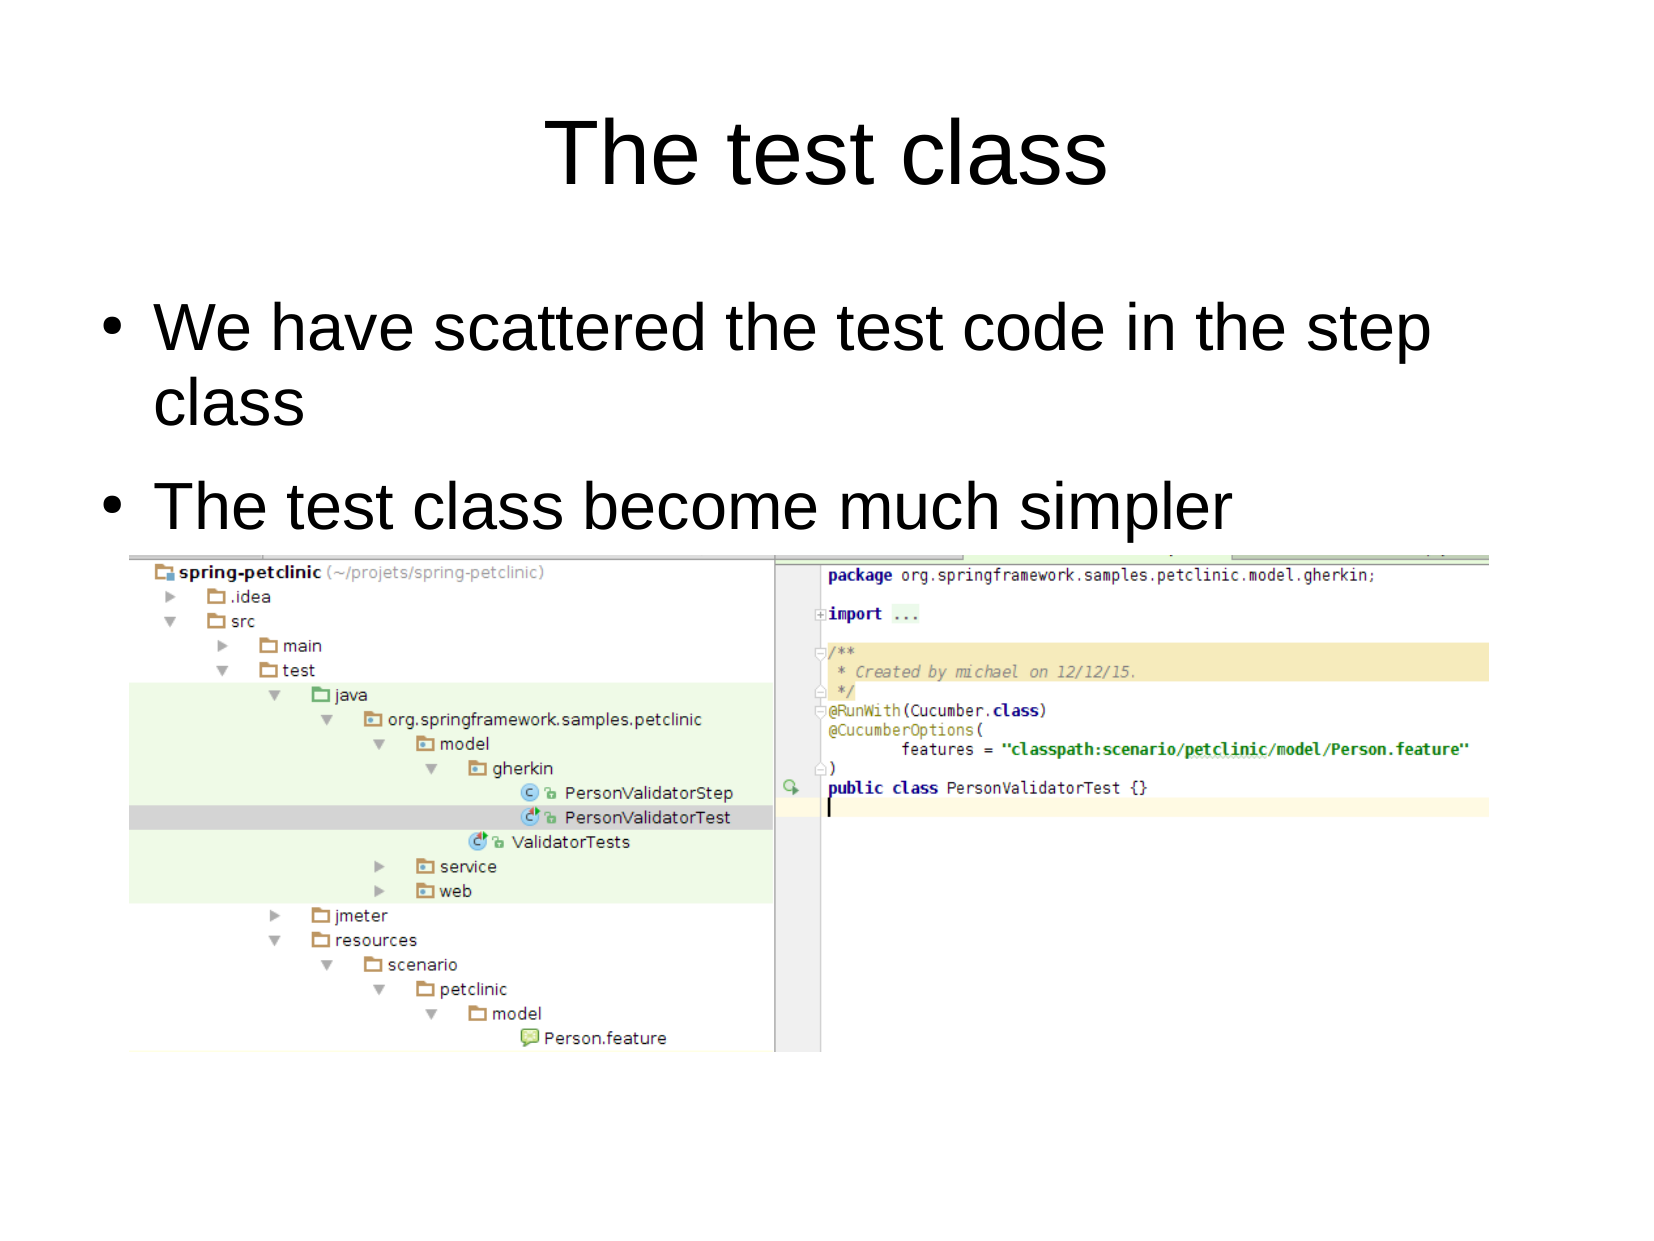

# The test class
We have scattered the test code in the step class
The test class become much simpler